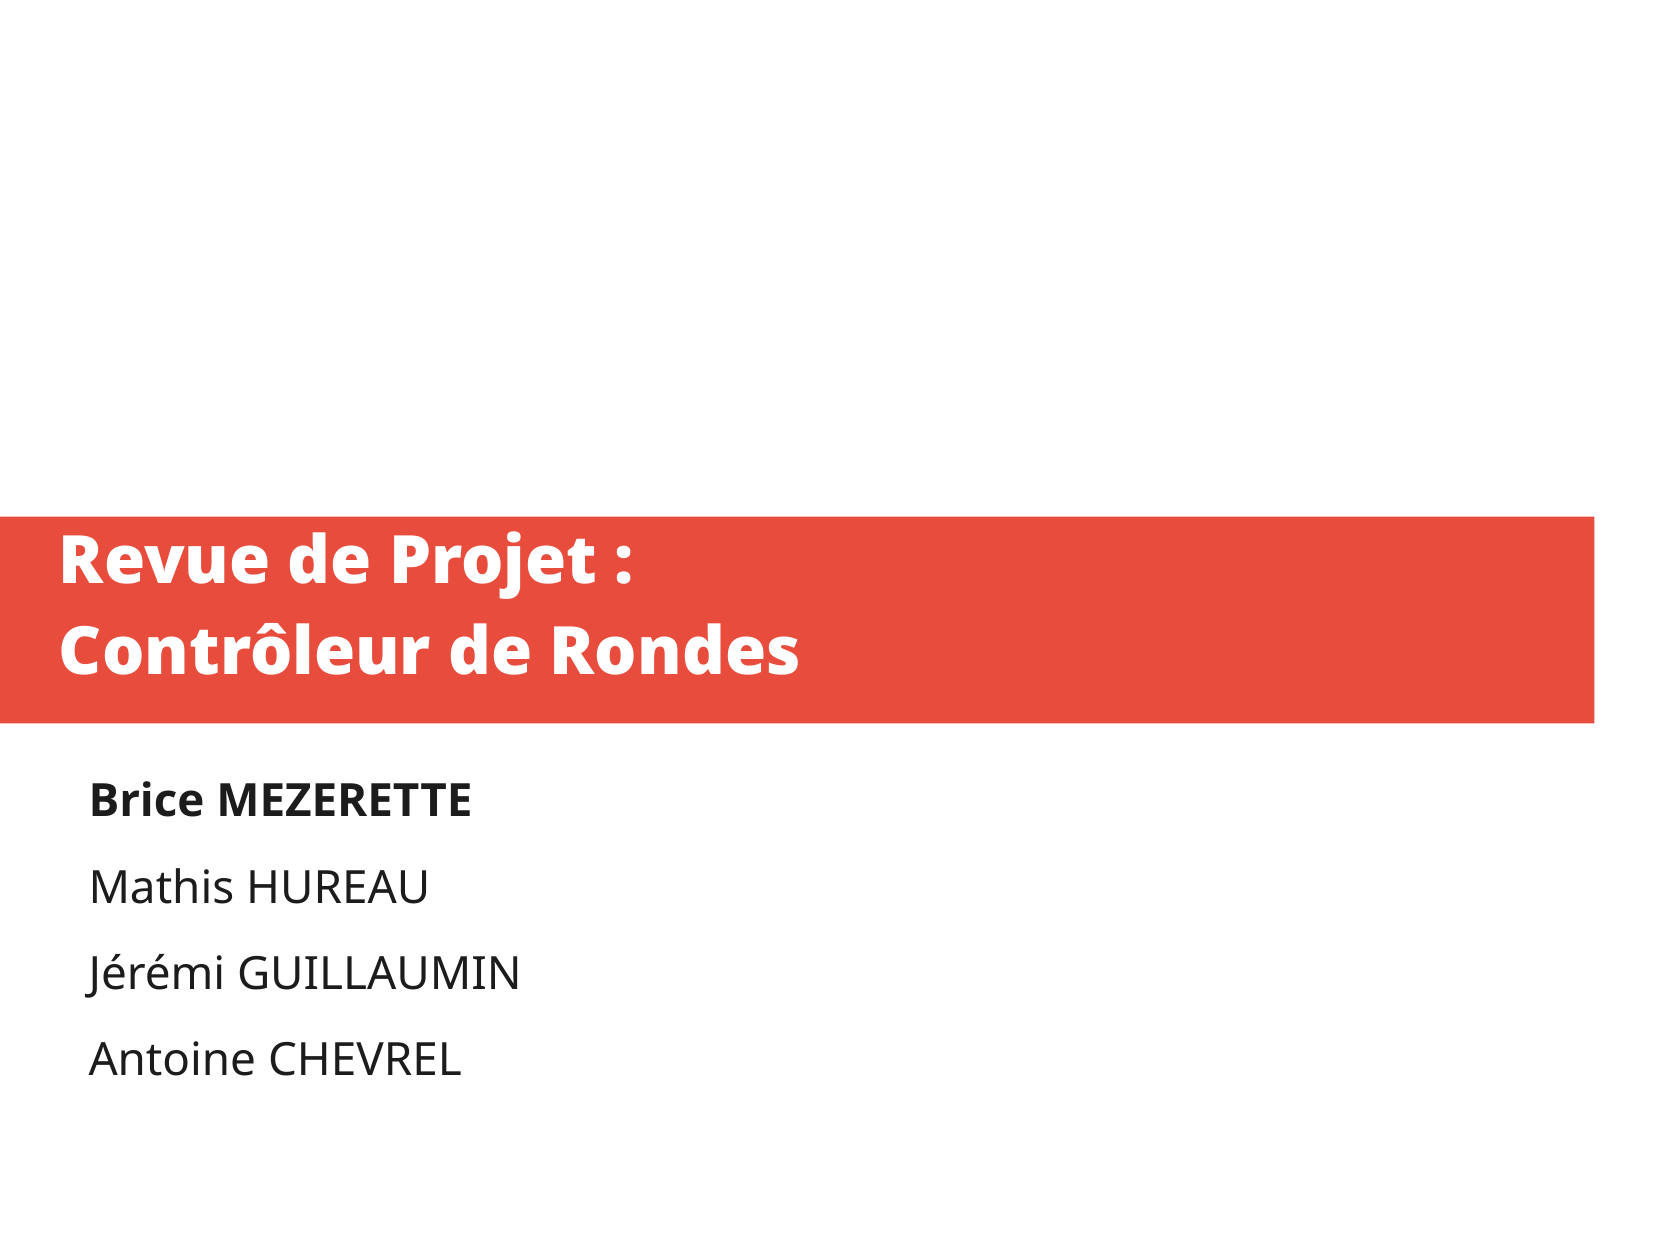

# Revue de Projet : Contrôleur de Rondes
Brice MEZERETTE
Mathis HUREAU
Jérémi GUILLAUMIN
Antoine CHEVREL